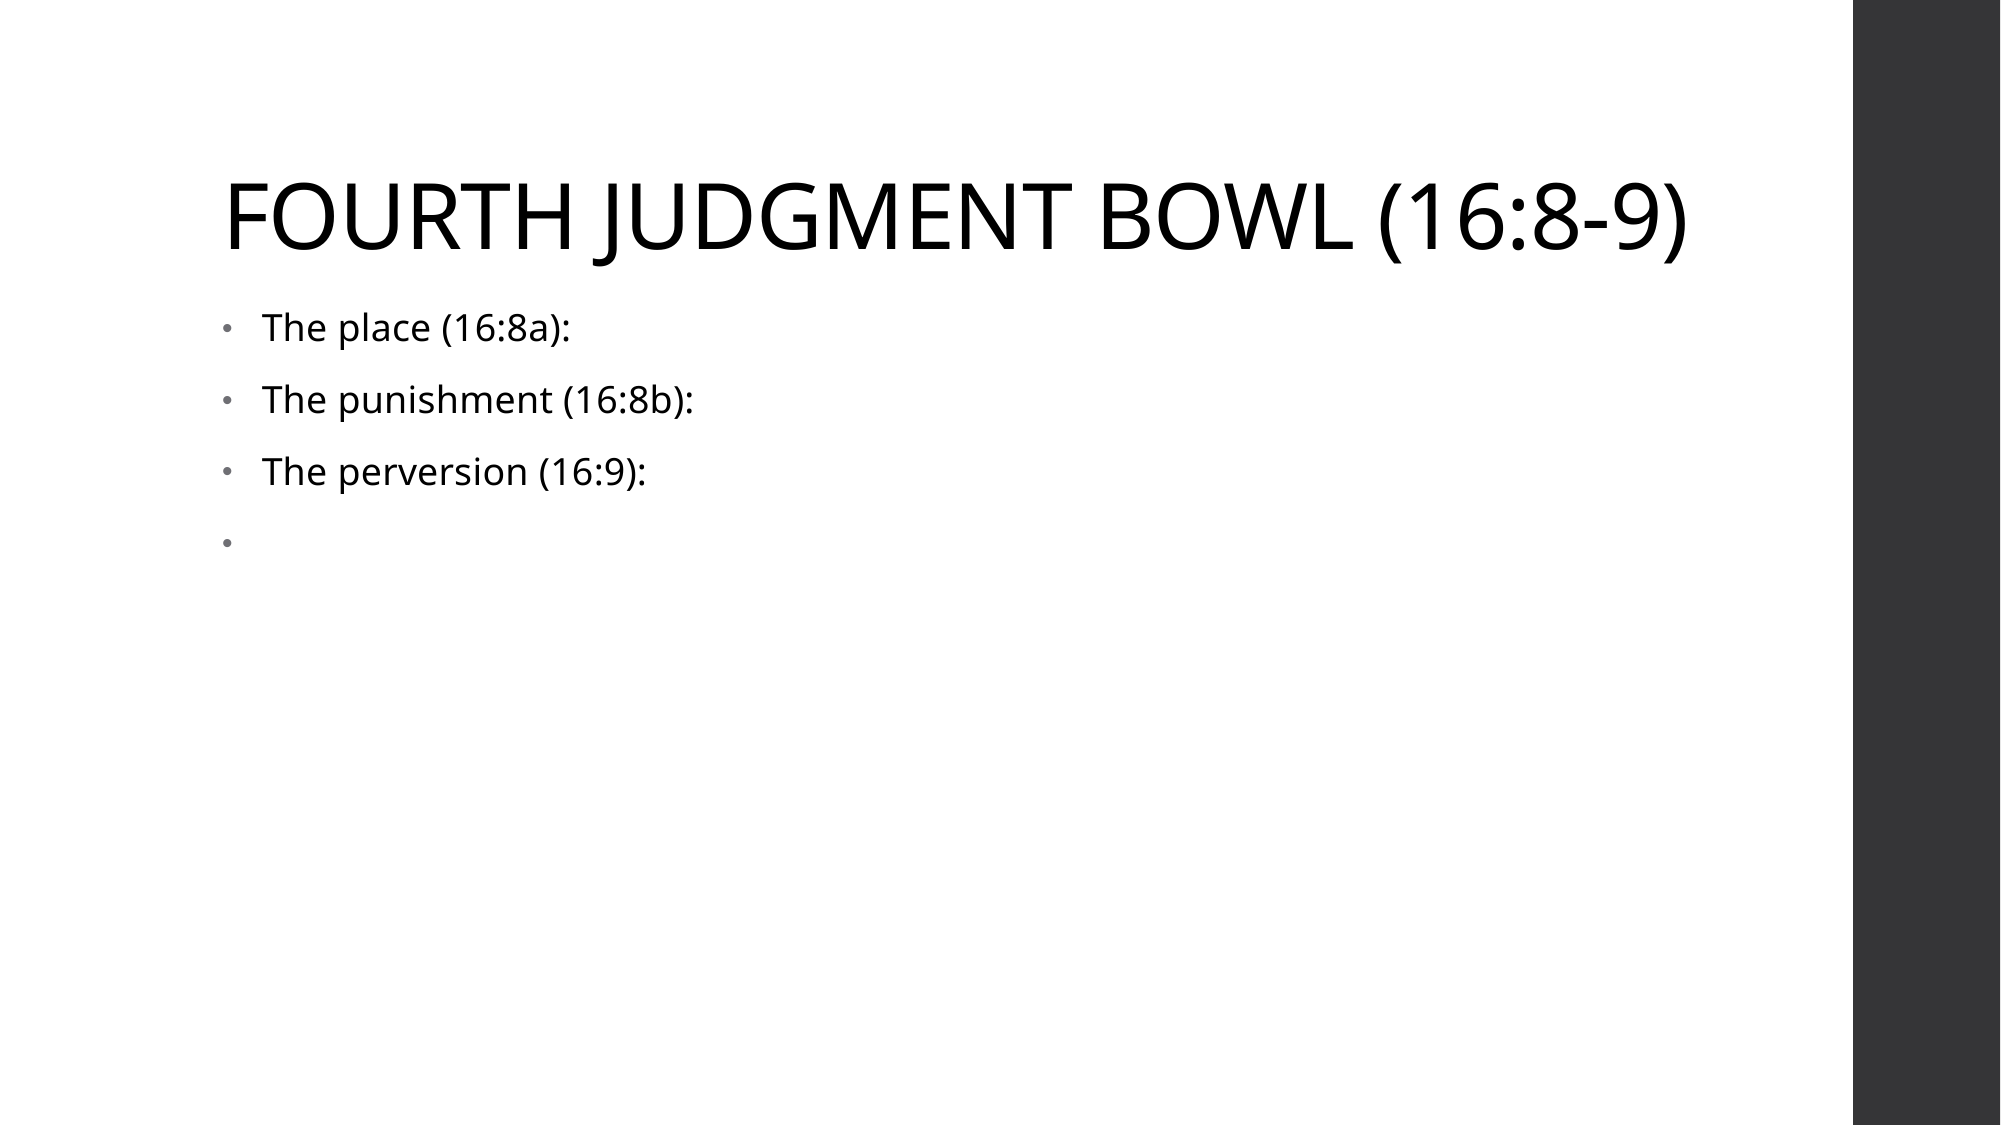

# FOURTH JUDGMENT BOWL (16:8-9)
 The place (16:8a):
 The punishment (16:8b):
 The perversion (16:9):